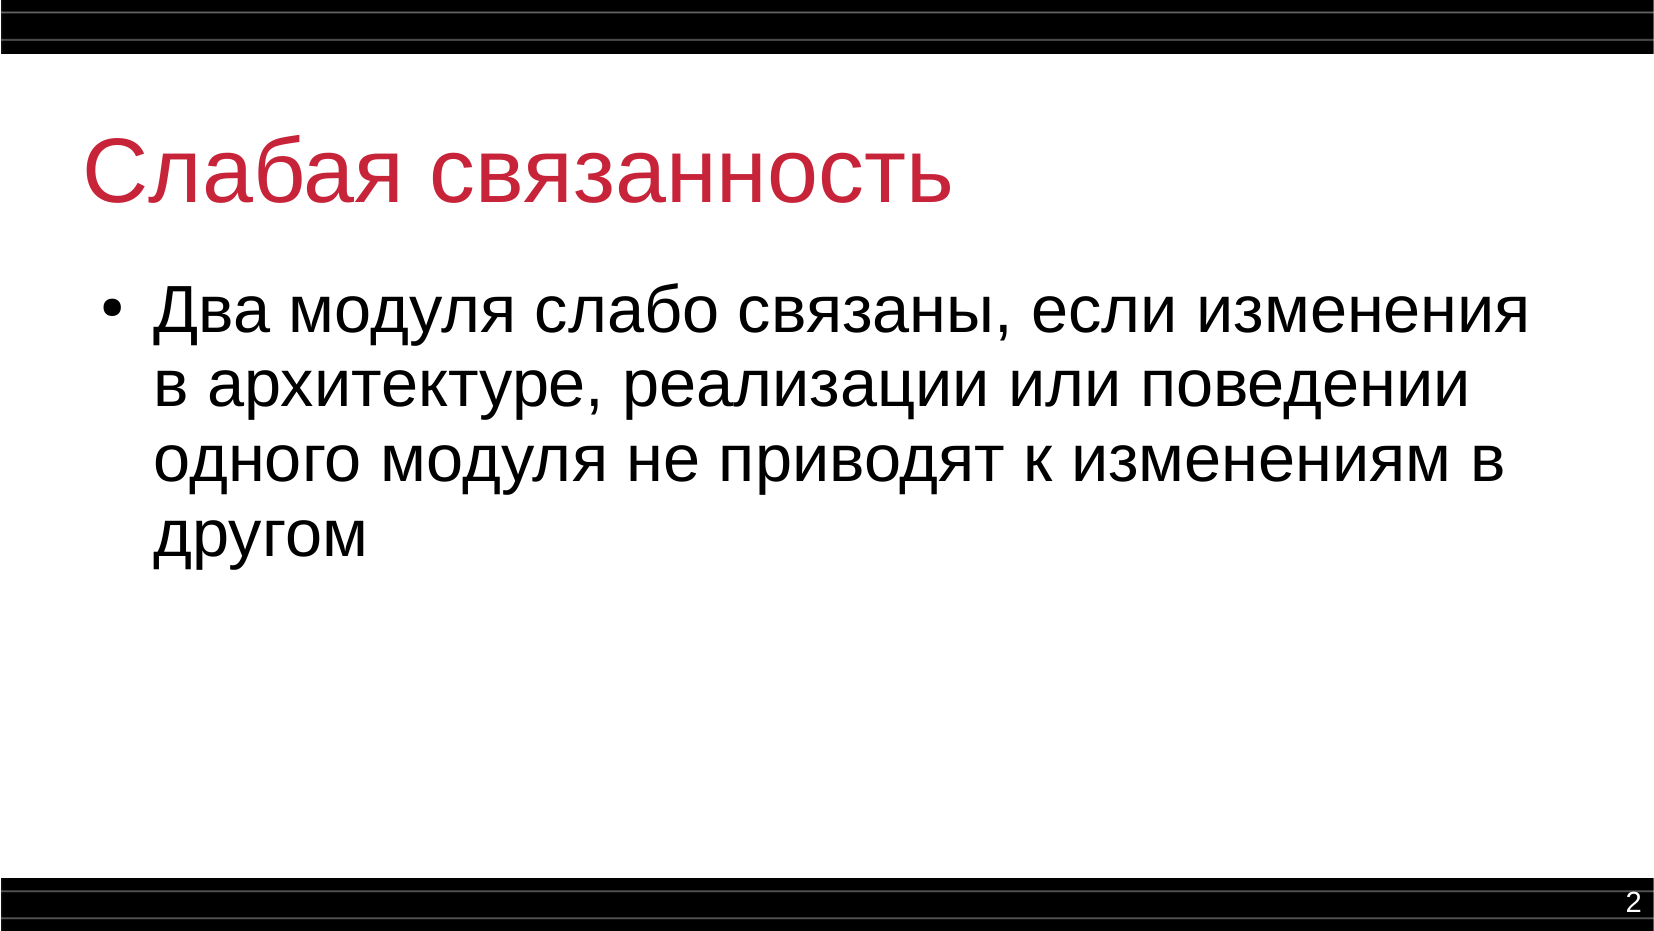

# Слабая связанность
Два модуля слабо связаны, если изменения в архитектуре, реализации или поведении одного модуля не приводят к изменениям в другом